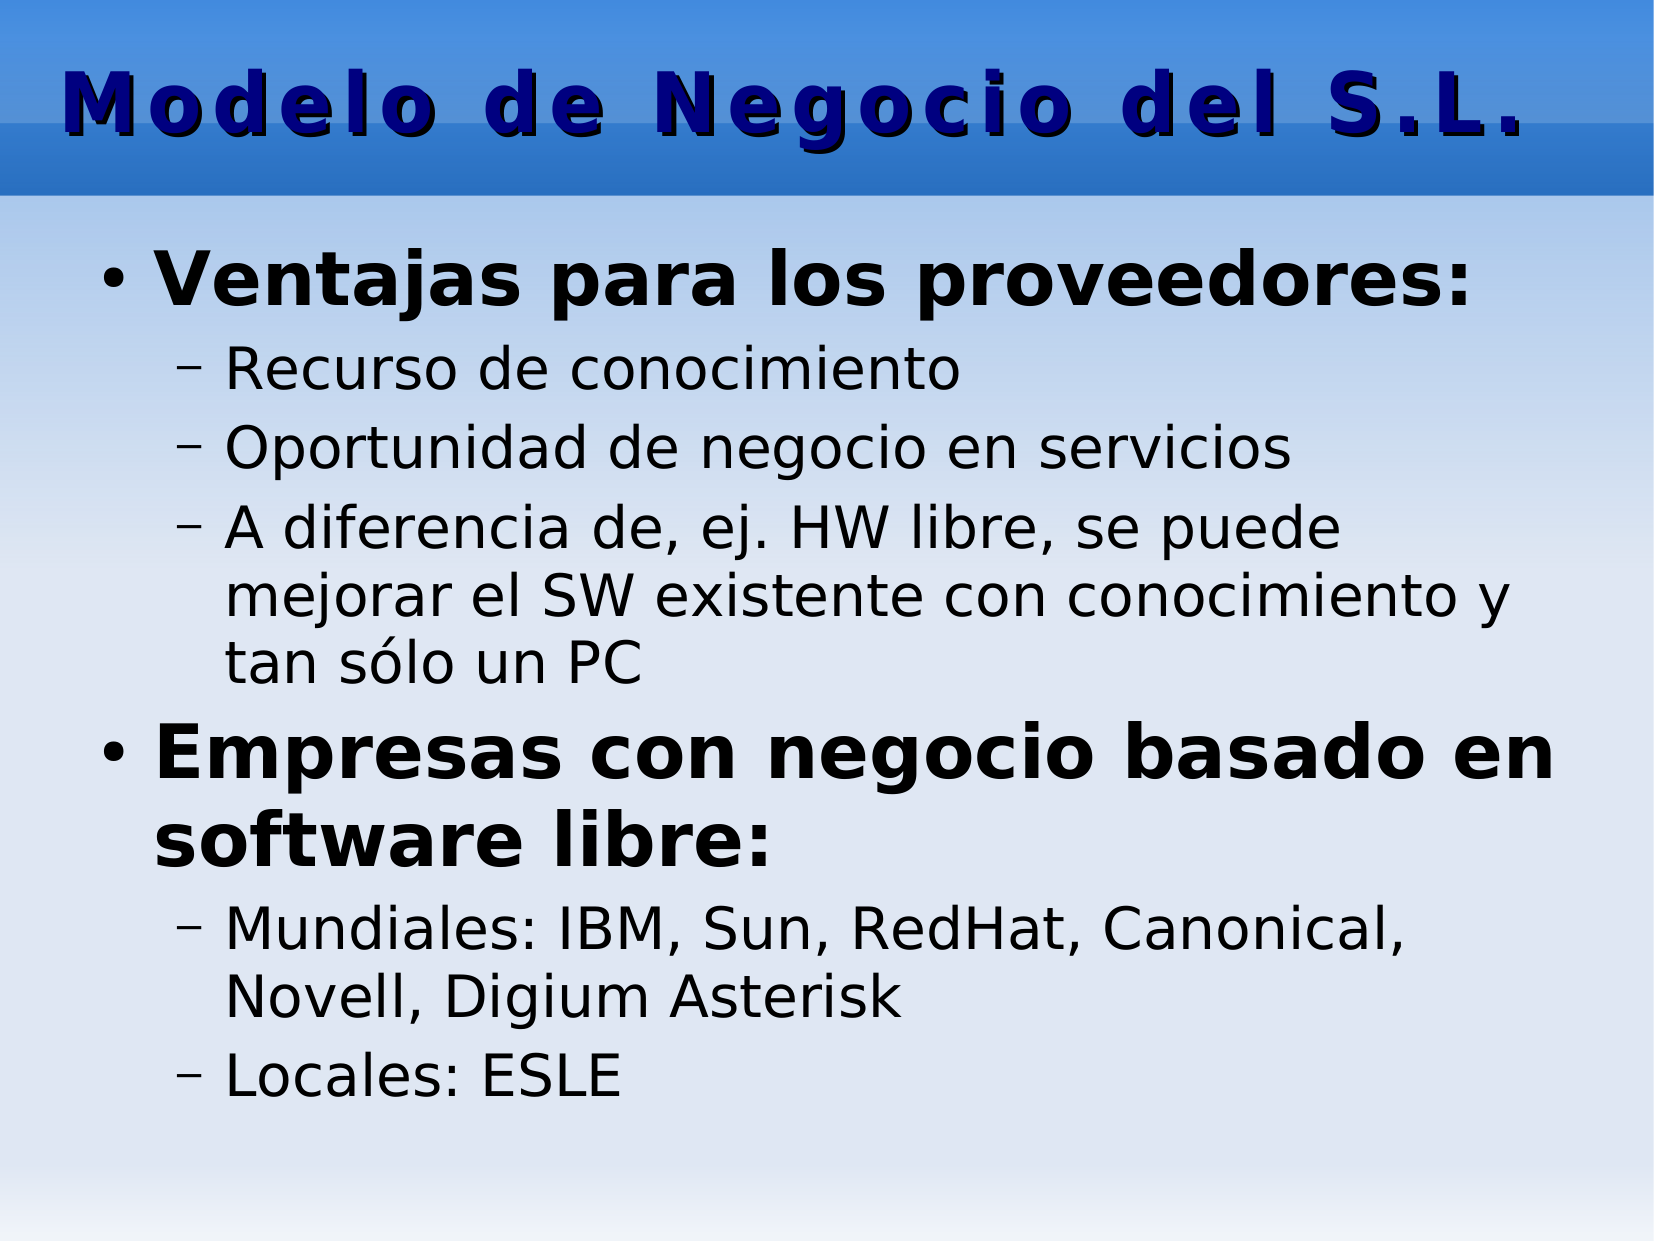

# Modelo de Negocio del S.L.
Ventajas para los proveedores:
Recurso de conocimiento
Oportunidad de negocio en servicios
A diferencia de, ej. HW libre, se puede mejorar el SW existente con conocimiento y tan sólo un PC
Empresas con negocio basado en software libre:
Mundiales: IBM, Sun, RedHat, Canonical, Novell, Digium Asterisk
Locales: ESLE